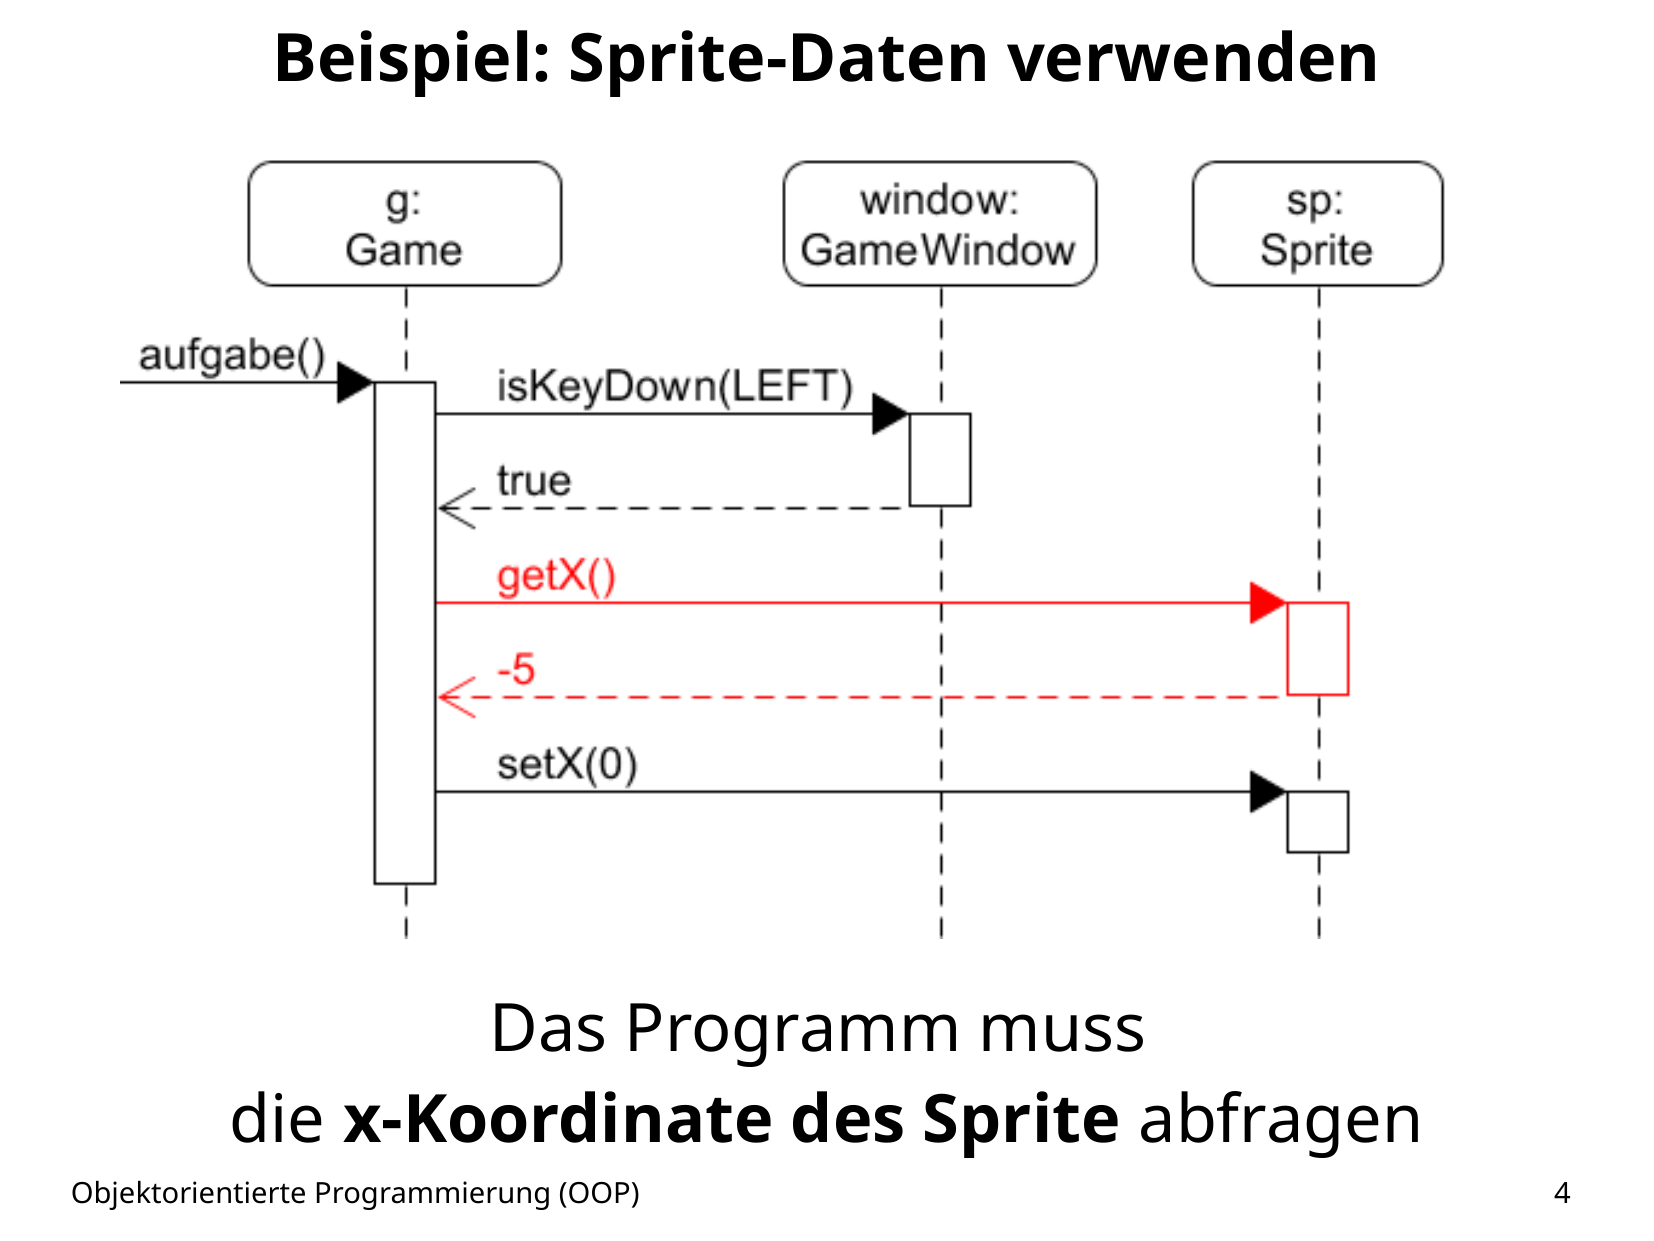

# Beispiel: Sprite-Daten verwenden
Das Programm muss
die x-Koordinate des Sprite abfragen
Objektorientierte Programmierung (OOP)
4